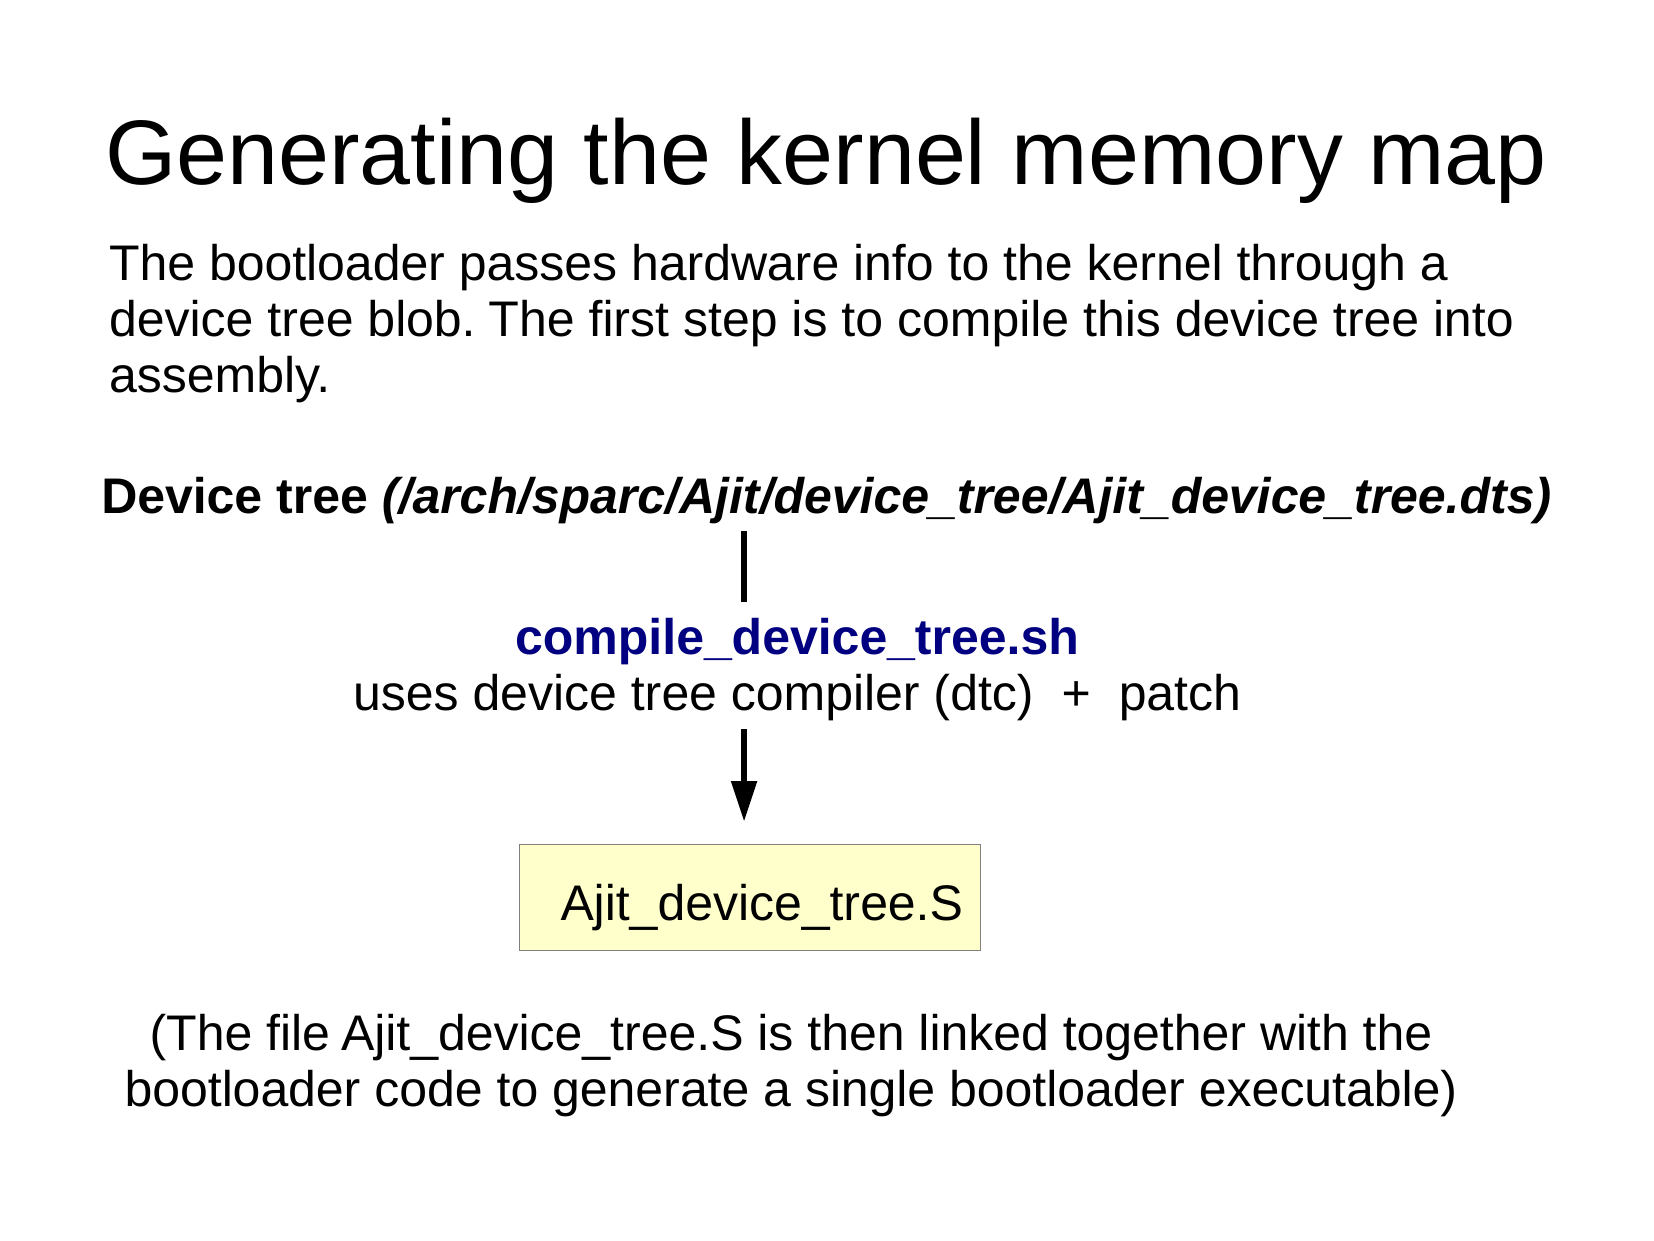

# Generating the kernel memory map
The bootloader passes hardware info to the kernel through a device tree blob. The first step is to compile this device tree into assembly.
Device tree (/arch/sparc/Ajit/device_tree/Ajit_device_tree.dts)
compile_device_tree.sh
uses device tree compiler (dtc) + patch
Ajit_device_tree.S
(The file Ajit_device_tree.S is then linked together with the bootloader code to generate a single bootloader executable)